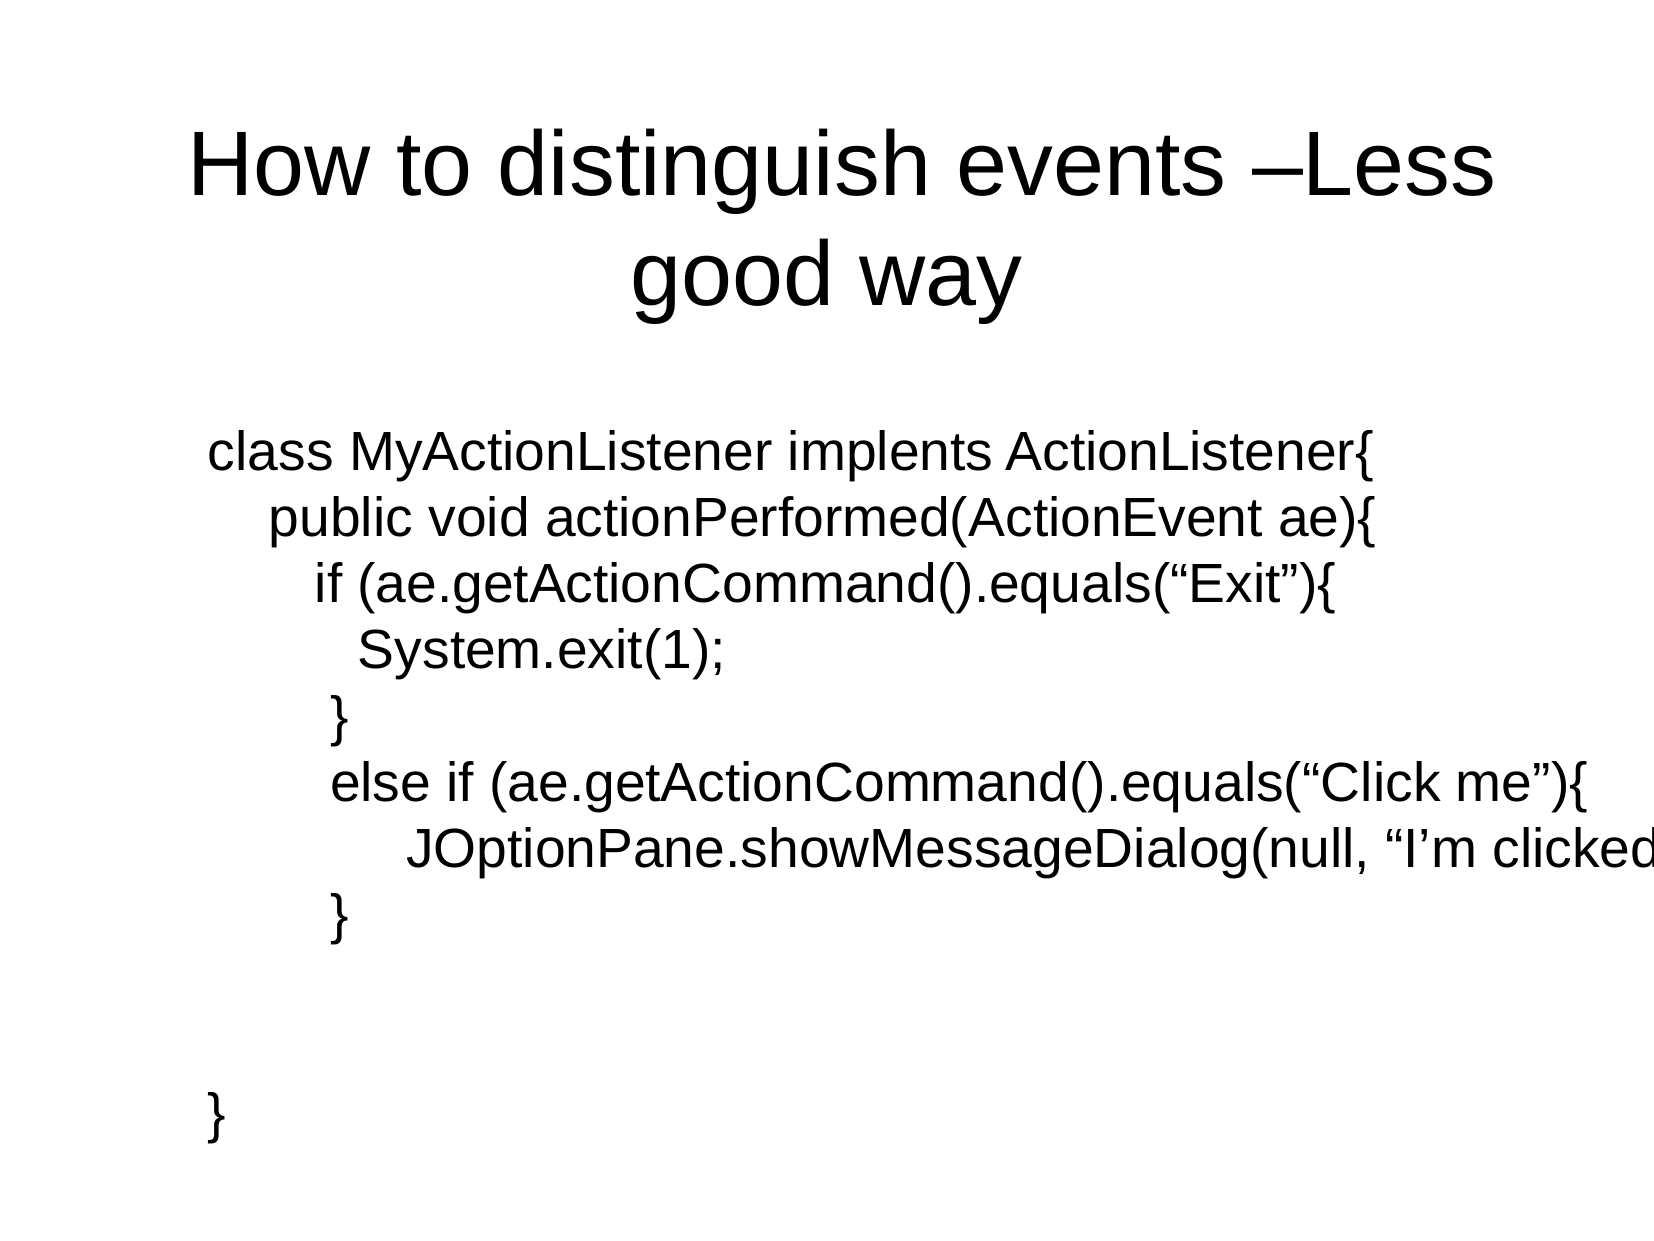

# How to distinguish events –Less good way
class MyActionListener implents ActionListener{
 public void actionPerformed(ActionEvent ae){
 if (ae.getActionCommand().equals(“Exit”){
	System.exit(1);
 }
 else if (ae.getActionCommand().equals(“Click me”){
 JOptionPane.showMessageDialog(null, “I’m clicked”);
 }
}